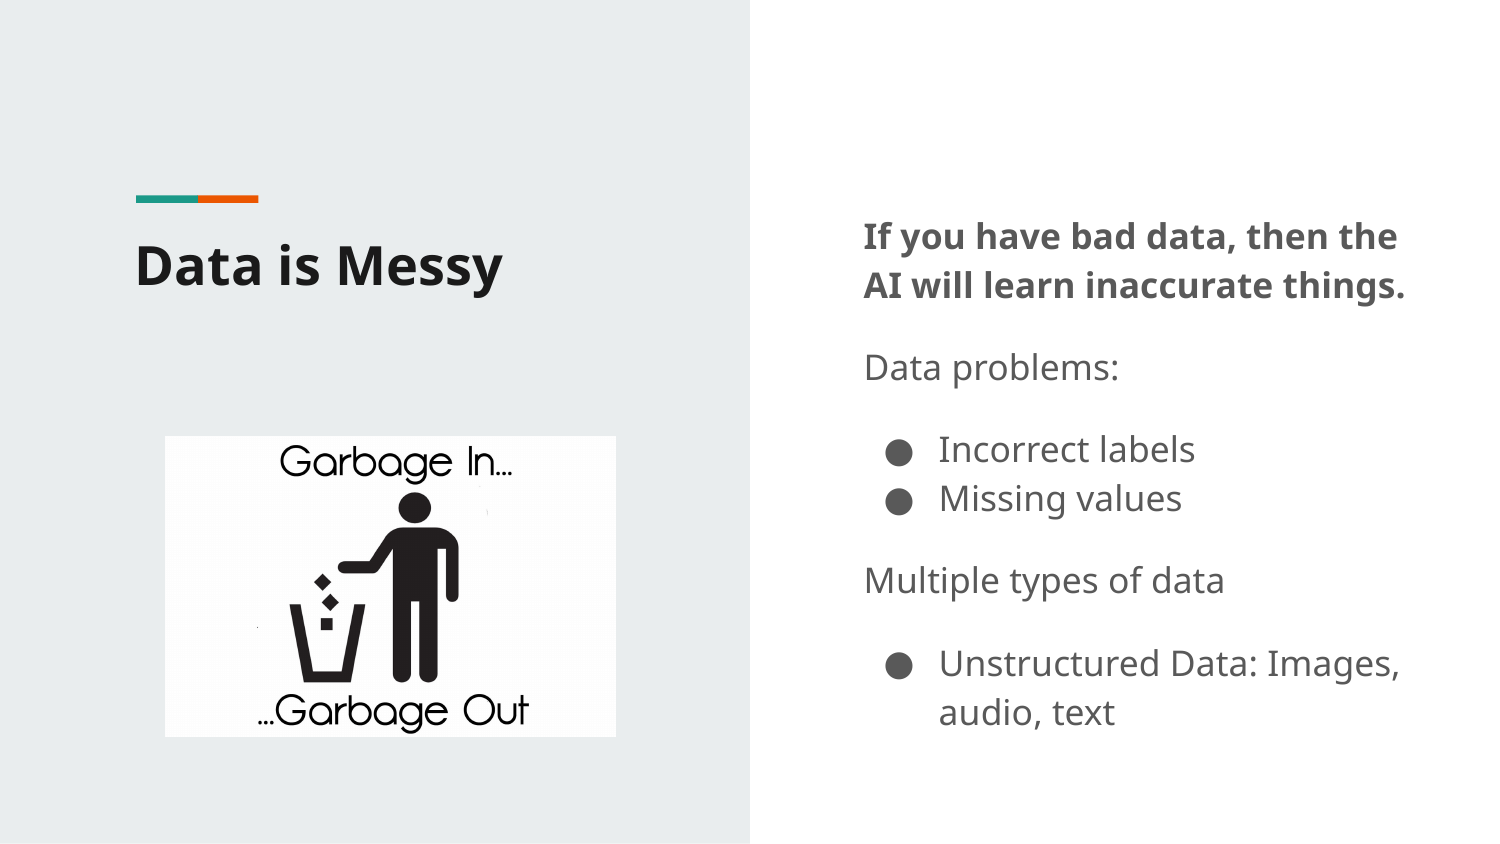

Data is Messy
# If you have bad data, then the AI will learn inaccurate things.
Data problems:
Incorrect labels
Missing values
Multiple types of data
Unstructured Data: Images, audio, text